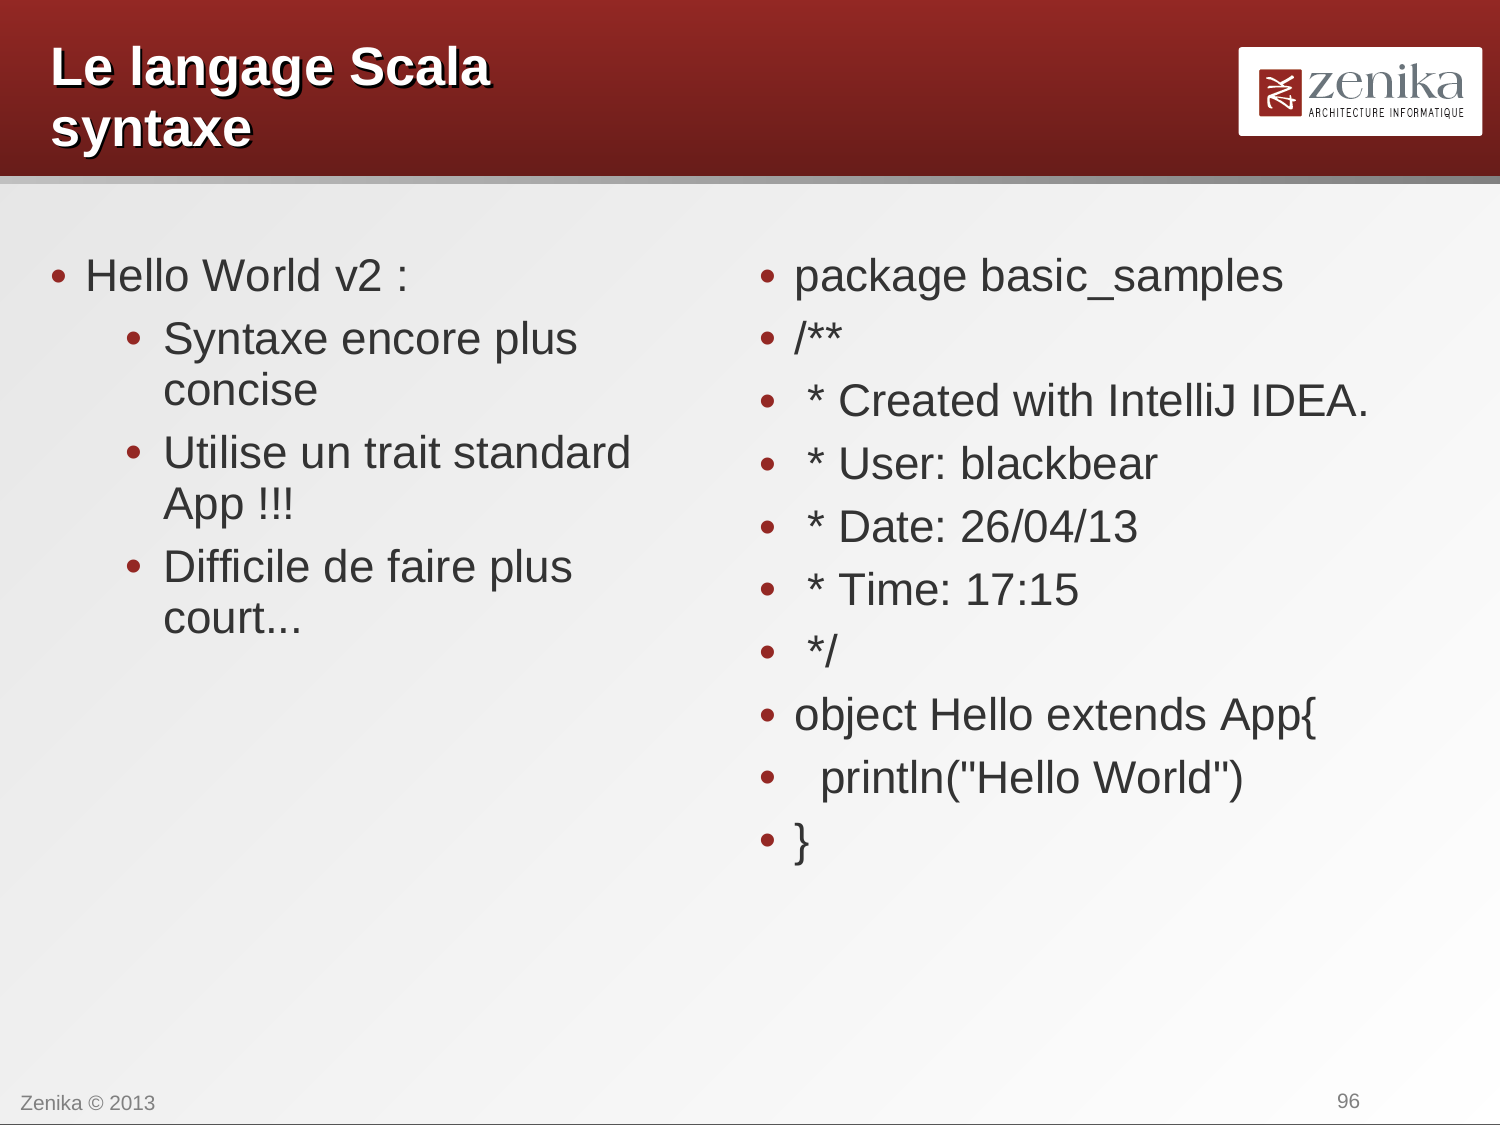

# Le langage Scala syntaxe
Hello World v2 :
Syntaxe encore plus concise
Utilise un trait standard App !!!
Difficile de faire plus court...
package basic_samples
/**
 * Created with IntelliJ IDEA.
 * User: blackbear
 * Date: 26/04/13
 * Time: 17:15
 */
object Hello extends App{
 println("Hello World")
}